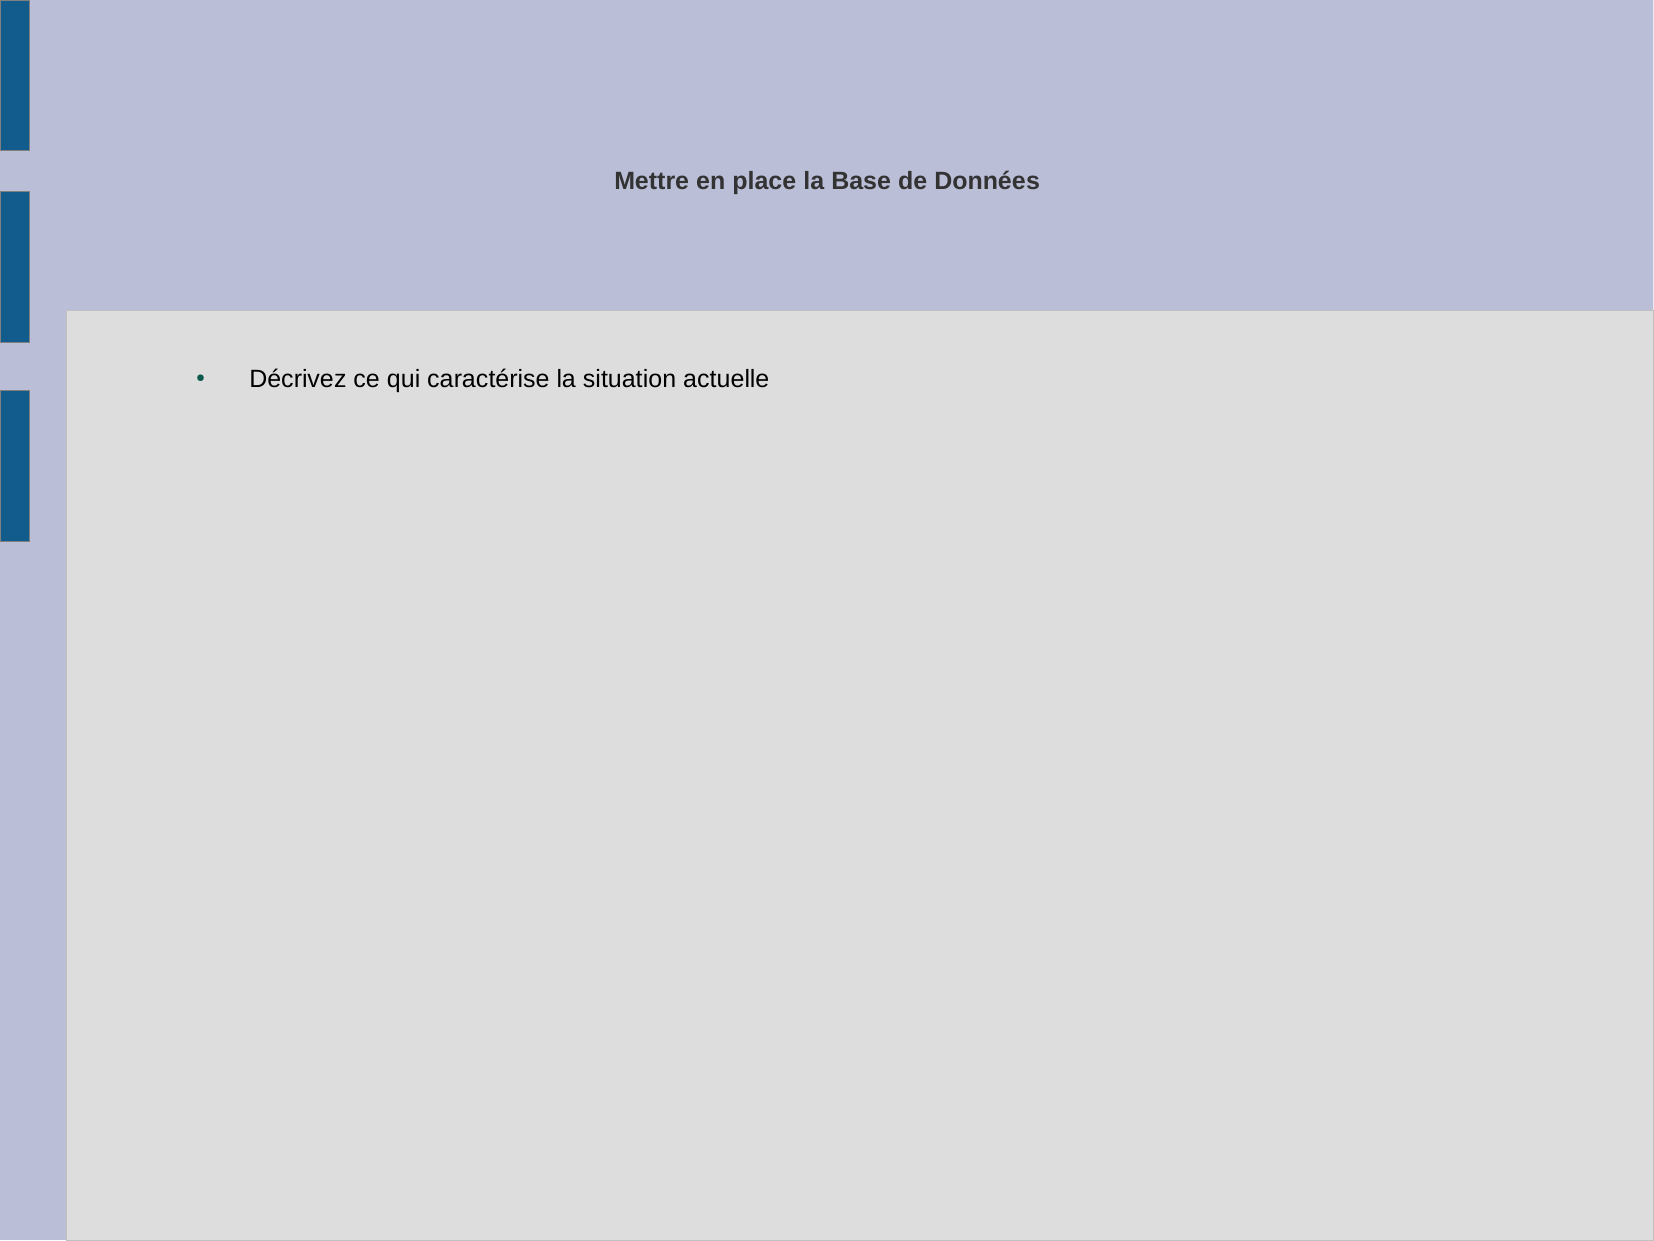

# Mettre en place la Base de Données
Décrivez ce qui caractérise la situation actuelle